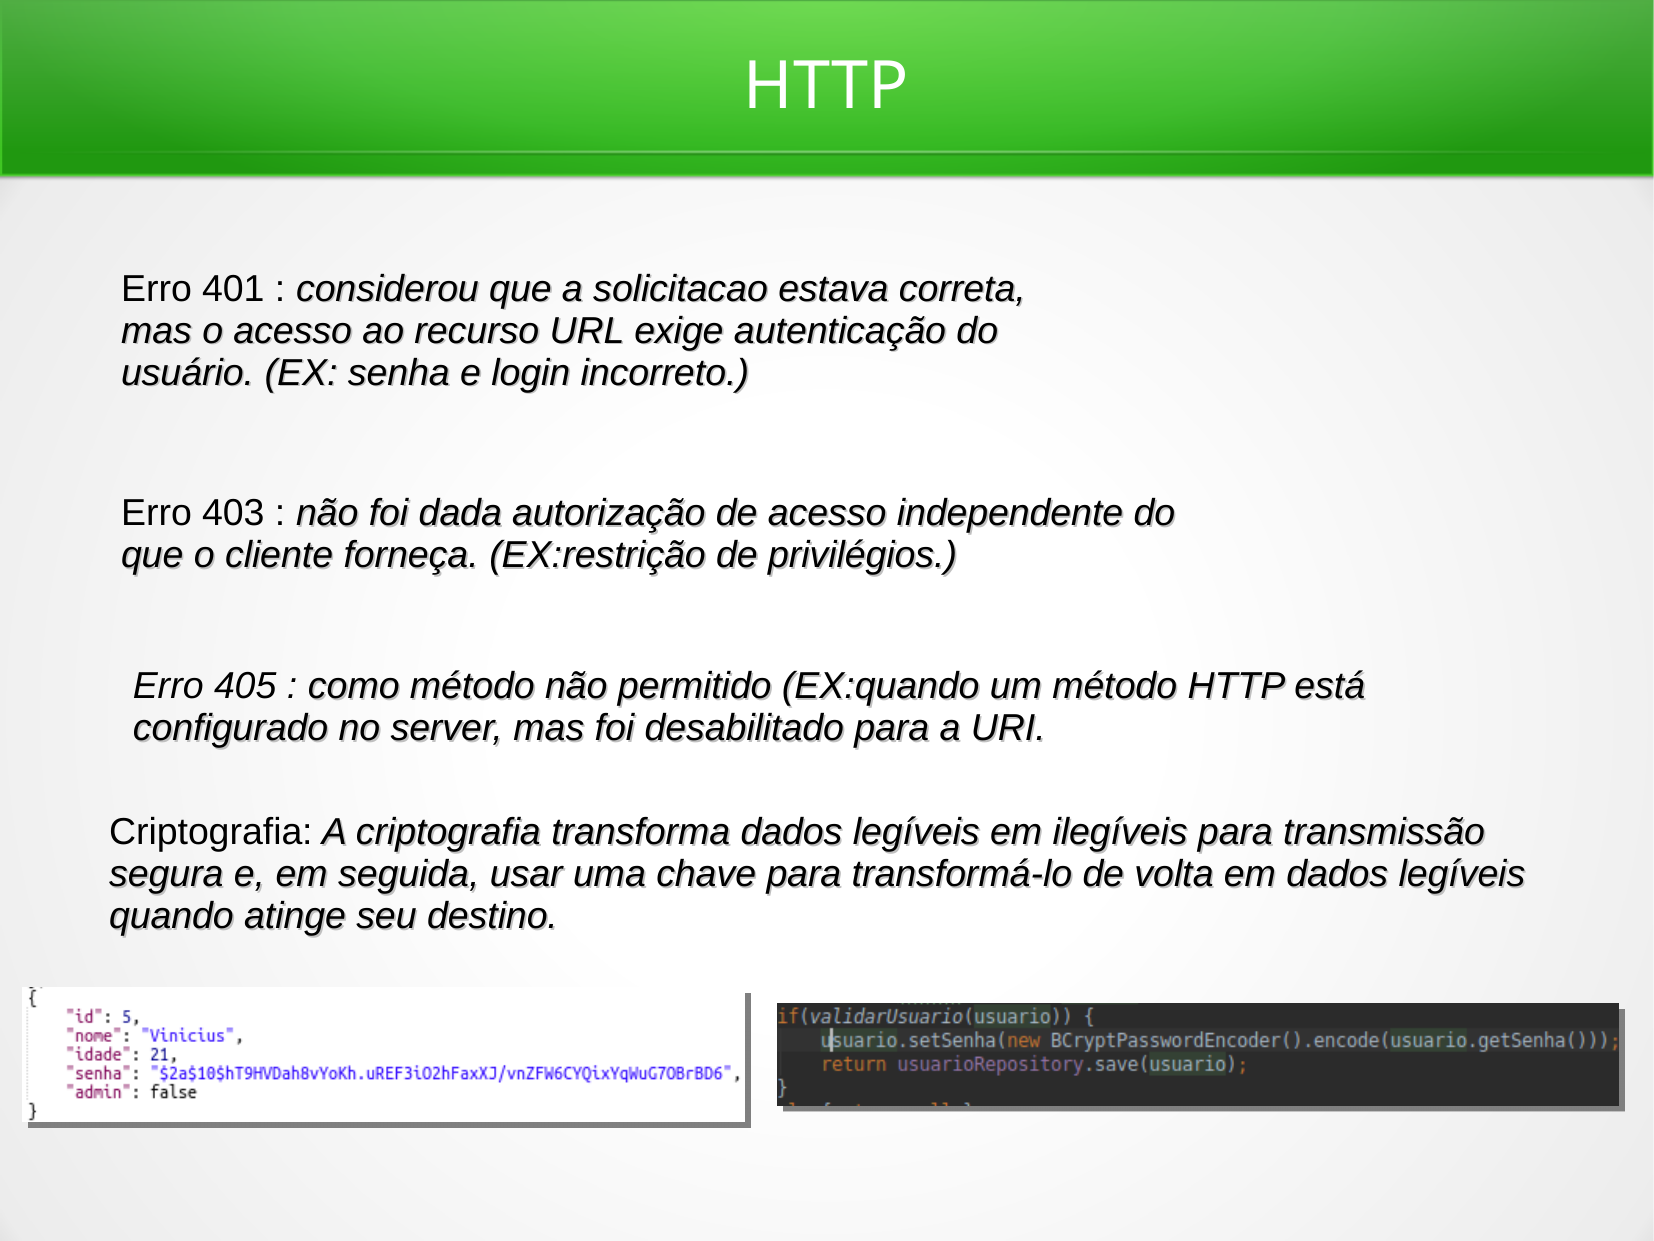

# HTTP
Erro 401 : considerou que a solicitacao estava correta, mas o acesso ao recurso URL exige autenticação do usuário. (EX: senha e login incorreto.)
Erro 403 : não foi dada autorização de acesso independente do que o cliente forneça. (EX:restrição de privilégios.)
Erro 405 : como método não permitido (EX:quando um método HTTP está configurado no server, mas foi desabilitado para a URI.
Criptografia: A criptografia transforma dados legíveis em ilegíveis para transmissão segura e, em seguida, usar uma chave para transformá-lo de volta em dados legíveis quando atinge seu destino.